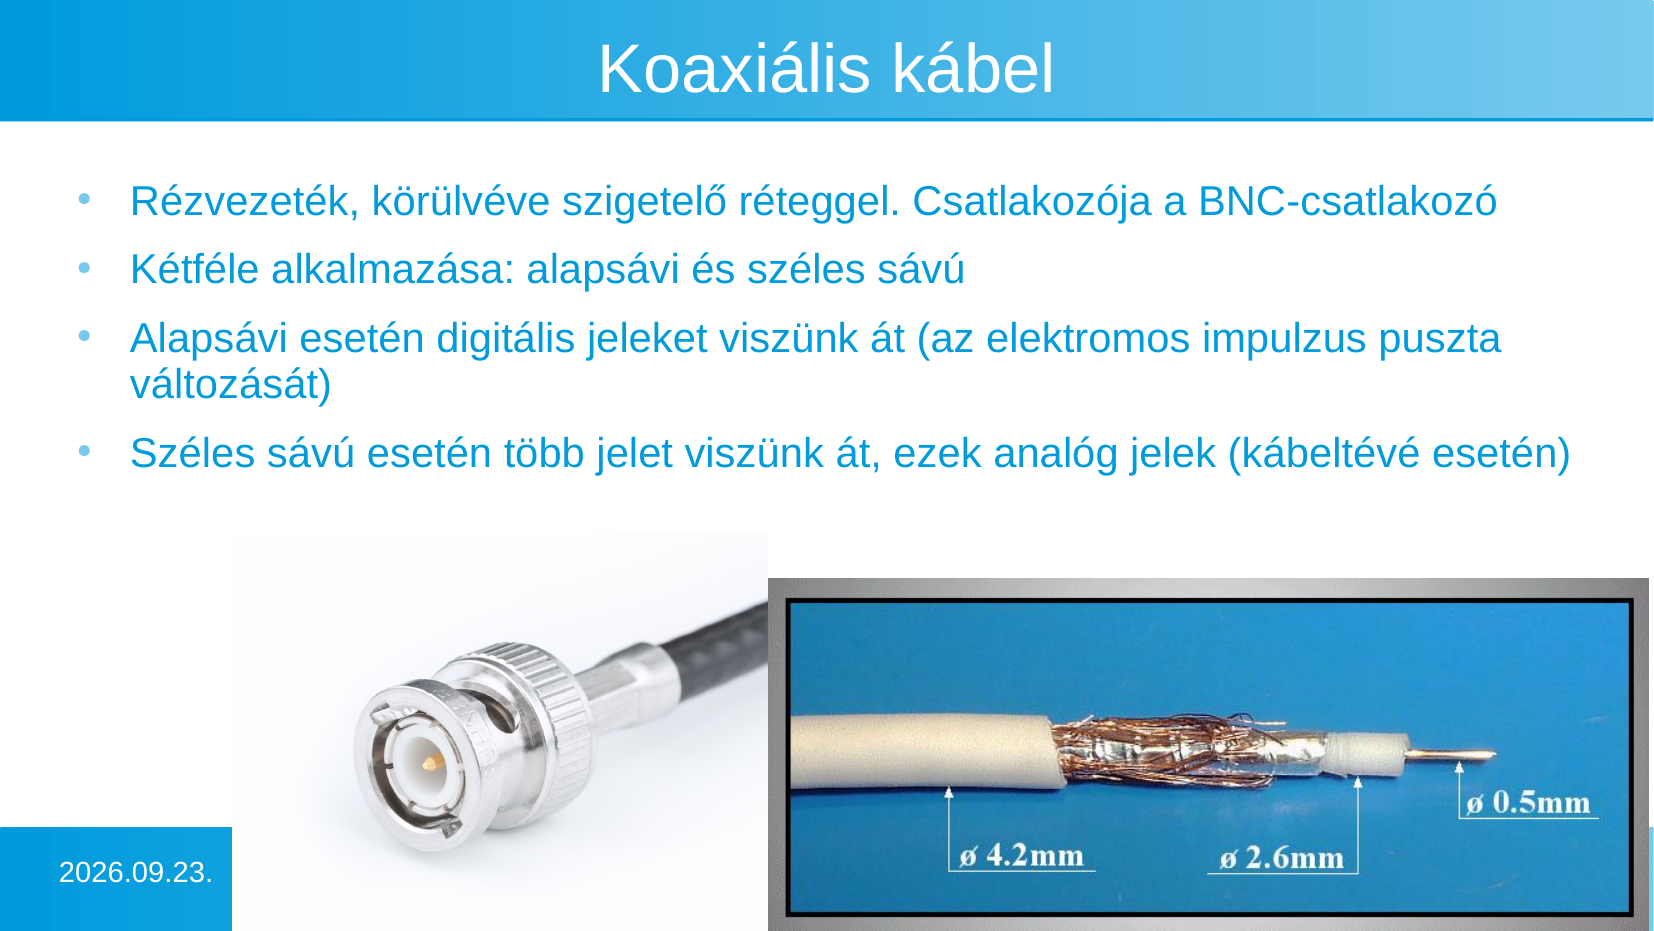

# Koaxiális kábel
Rézvezeték, körülvéve szigetelő réteggel. Csatlakozója a BNC-csatlakozó
Kétféle alkalmazása: alapsávi és széles sávú
Alapsávi esetén digitális jeleket viszünk át (az elektromos impulzus puszta változását)
Széles sávú esetén több jelet viszünk át, ezek analóg jelek (kábeltévé esetén)
17